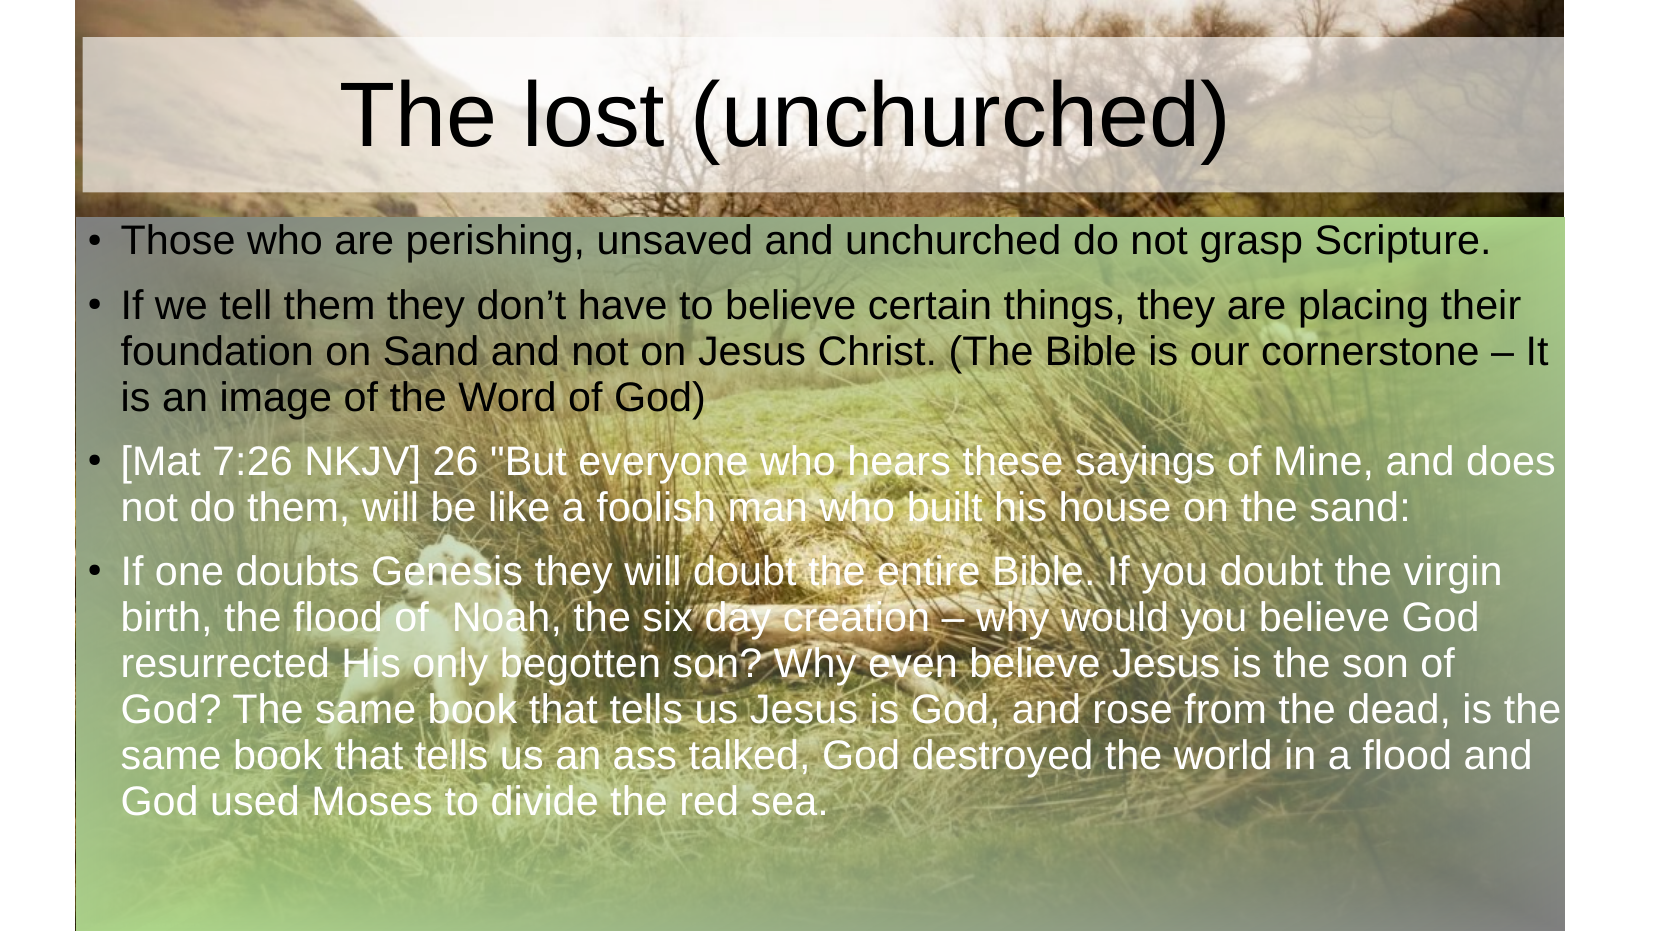

# The lost (unchurched)
Those who are perishing, unsaved and unchurched do not grasp Scripture.
If we tell them they don’t have to believe certain things, they are placing their foundation on Sand and not on Jesus Christ. (The Bible is our cornerstone – It is an image of the Word of God)
[Mat 7:26 NKJV] 26 "But everyone who hears these sayings of Mine, and does not do them, will be like a foolish man who built his house on the sand:
If one doubts Genesis they will doubt the entire Bible. If you doubt the virgin birth, the flood of Noah, the six day creation – why would you believe God resurrected His only begotten son? Why even believe Jesus is the son of God? The same book that tells us Jesus is God, and rose from the dead, is the same book that tells us an ass talked, God destroyed the world in a flood and God used Moses to divide the red sea.